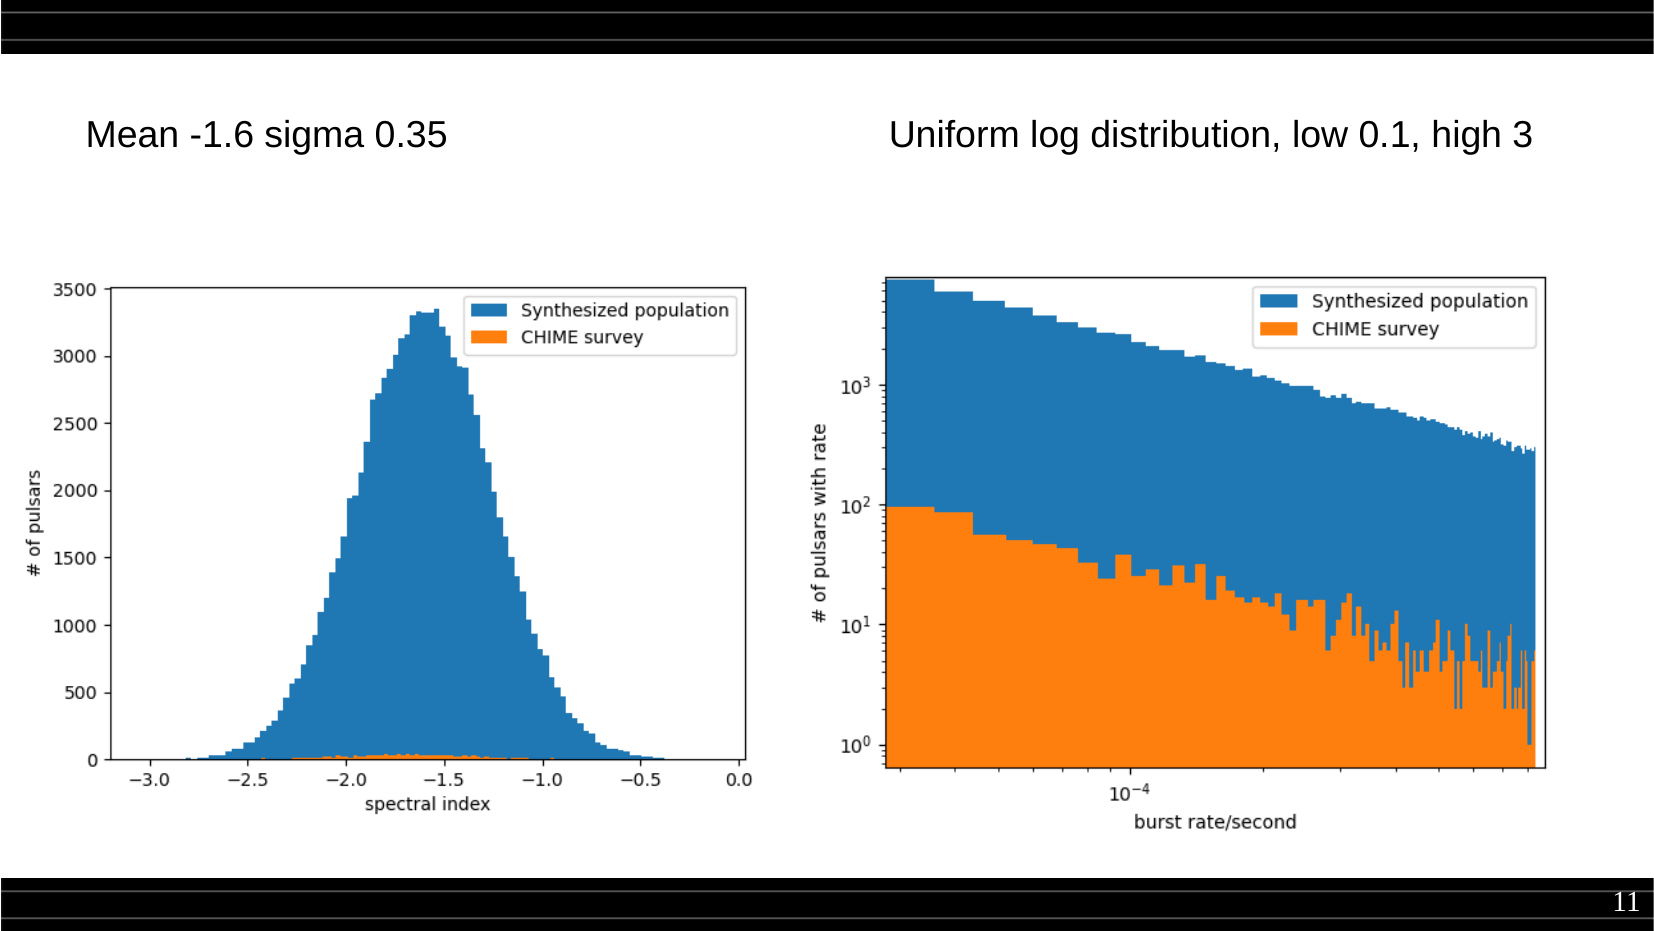

Mean -1.6 sigma 0.35
Uniform log distribution, low 0.1, high 3